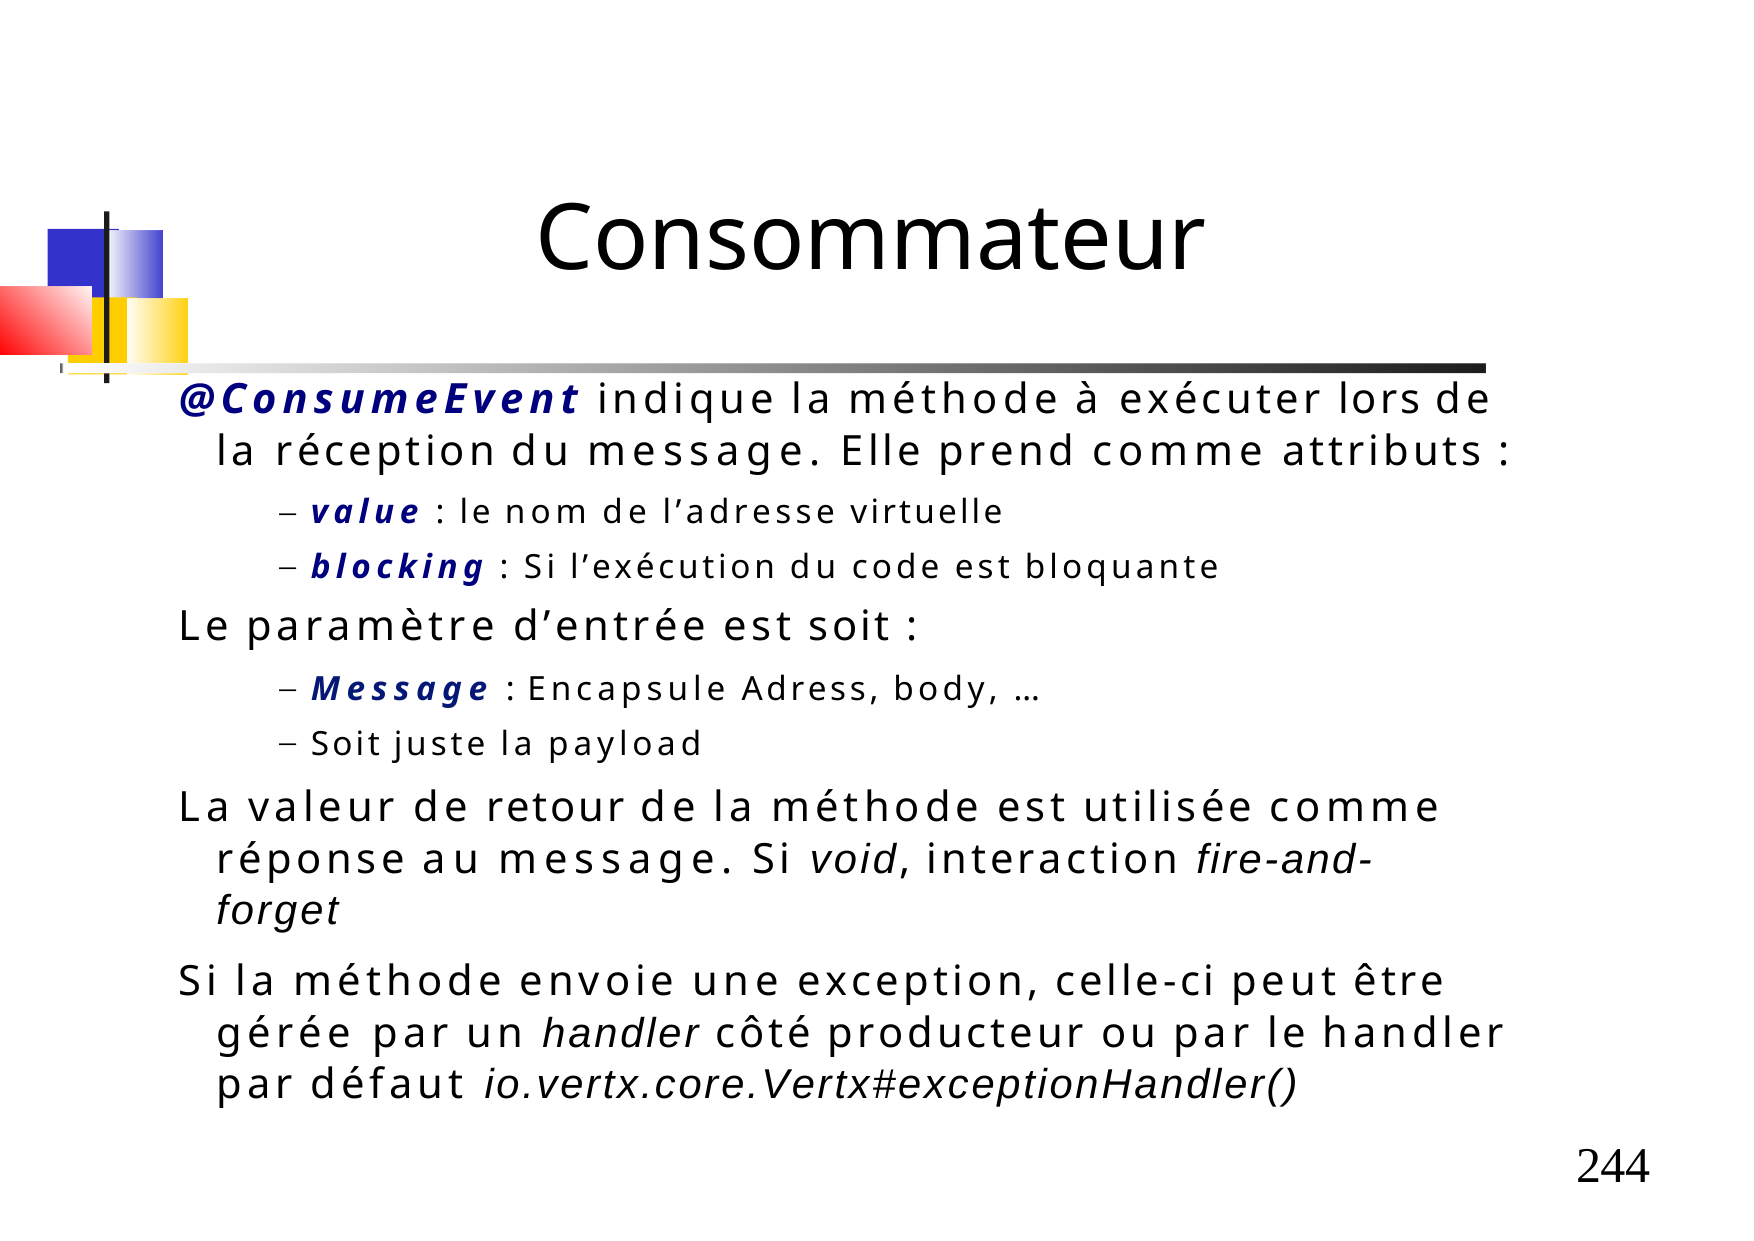

# Consommateur
@ConsumeEvent indique la méthode à exécuter lors de la réception du message. Elle prend comme attributs :
value : le nom de l’adresse virtuelle
blocking : Si l’exécution du code est bloquante
Le paramètre d’entrée est soit :
Message : Encapsule Adress, body, …
Soit juste la payload
La valeur de retour de la méthode est utilisée comme réponse au message. Si void, interaction fire-and-forget
Si la méthode envoie une exception, celle-ci peut être gérée par un handler côté producteur ou par le handler par défaut io.vertx.core.Vertx#exceptionHandler()
244